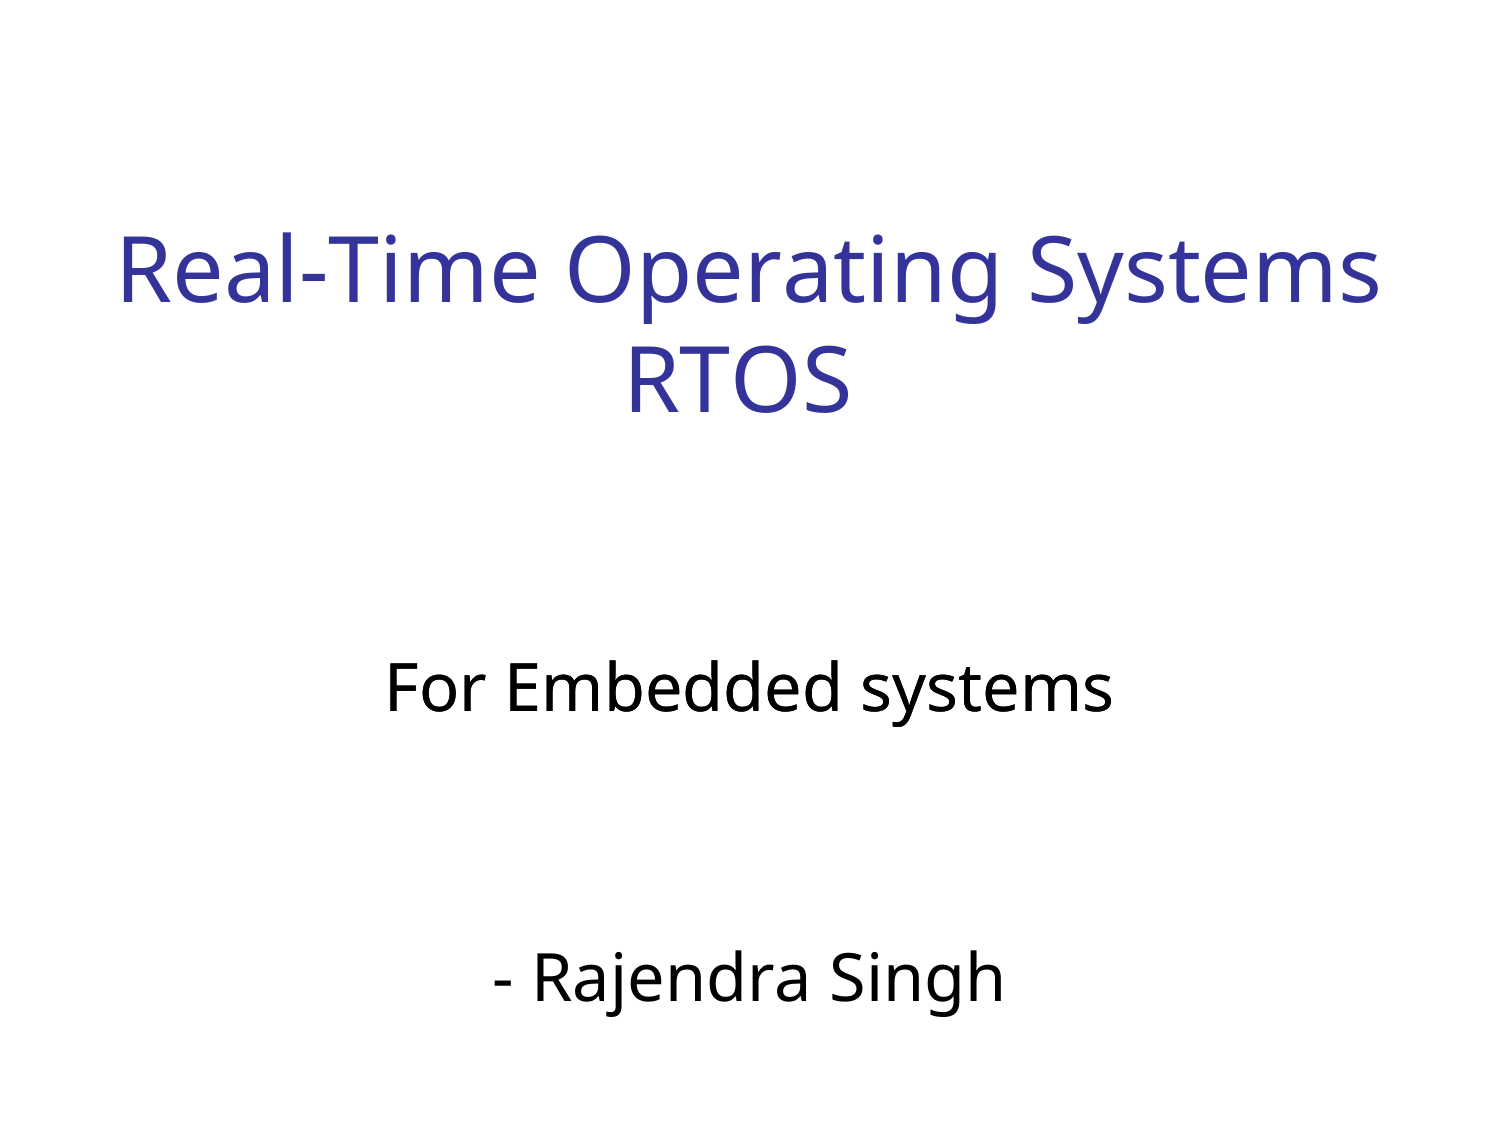

# Real-Time Operating Systems RTOS
For Embedded systems
For Embedded systems
- Rajendra Singh